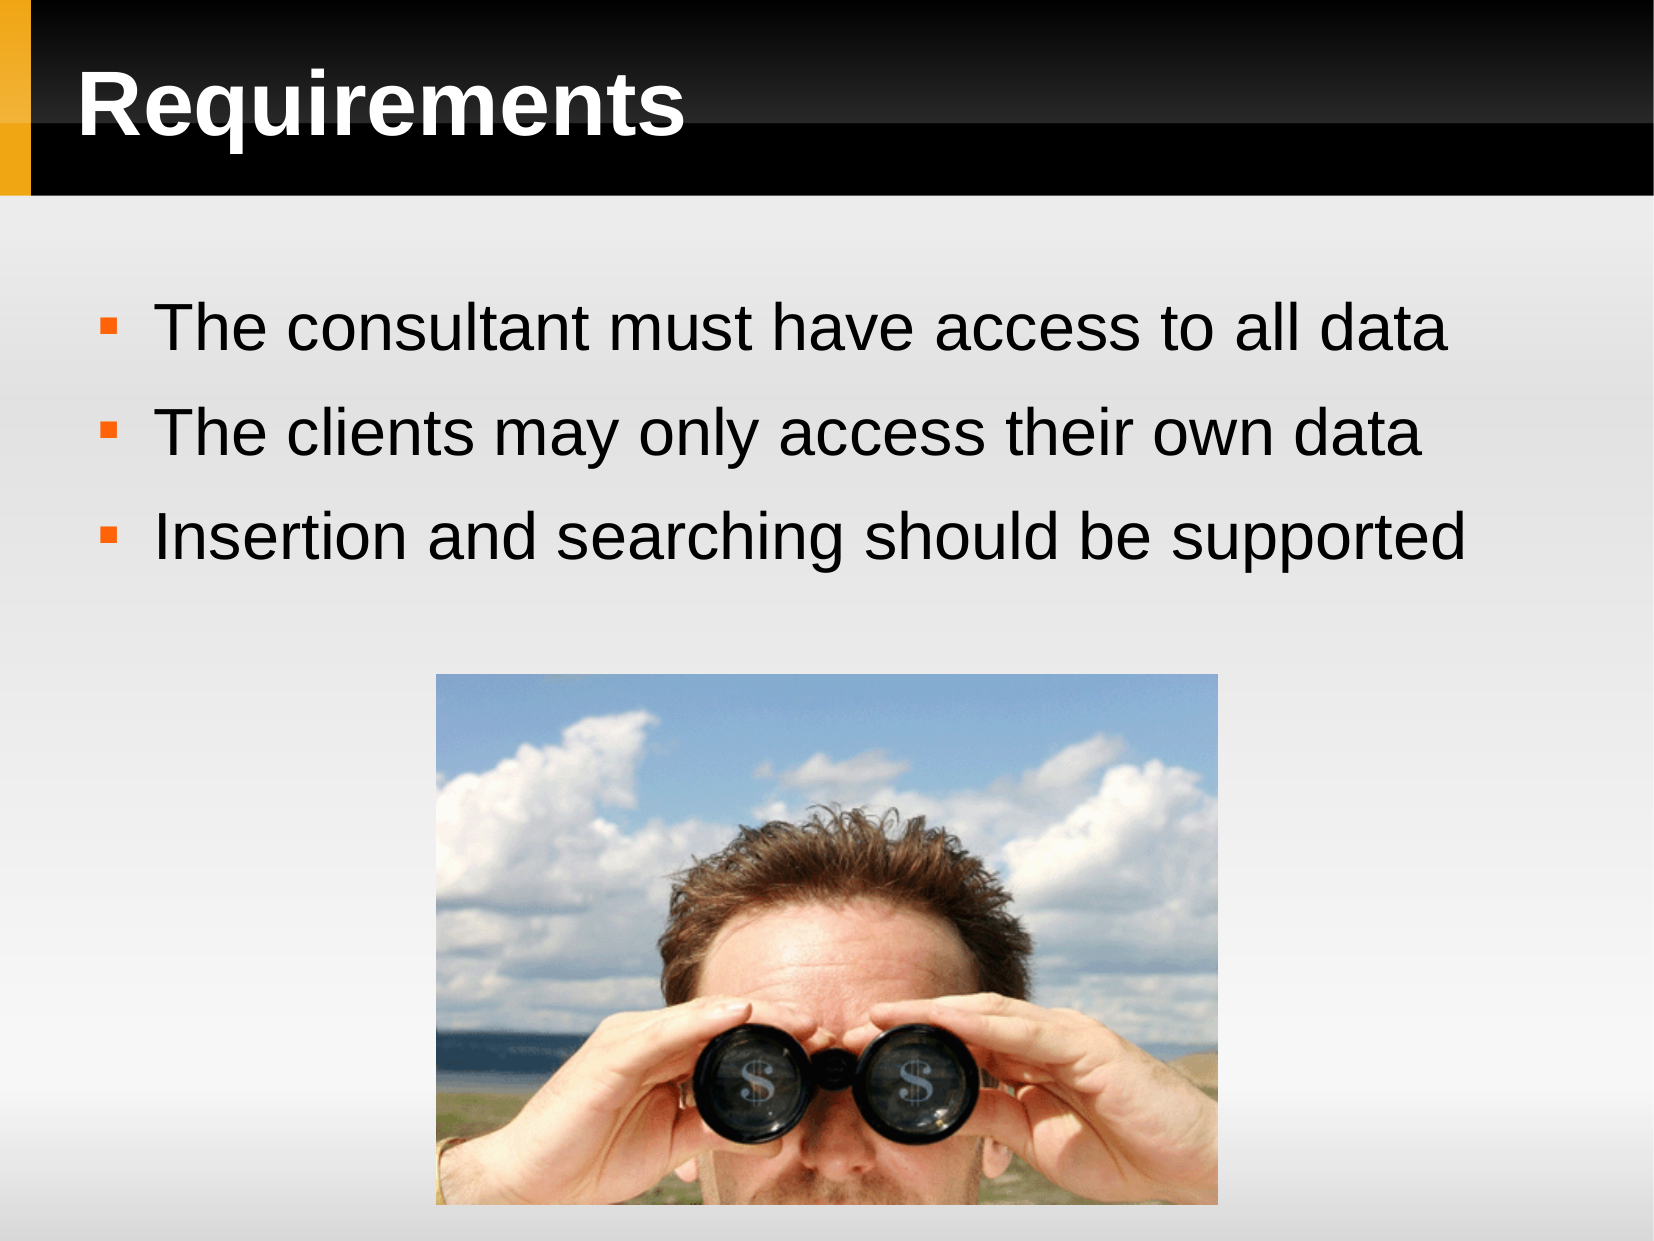

# Requirements
The consultant must have access to all data
The clients may only access their own data
Insertion and searching should be supported